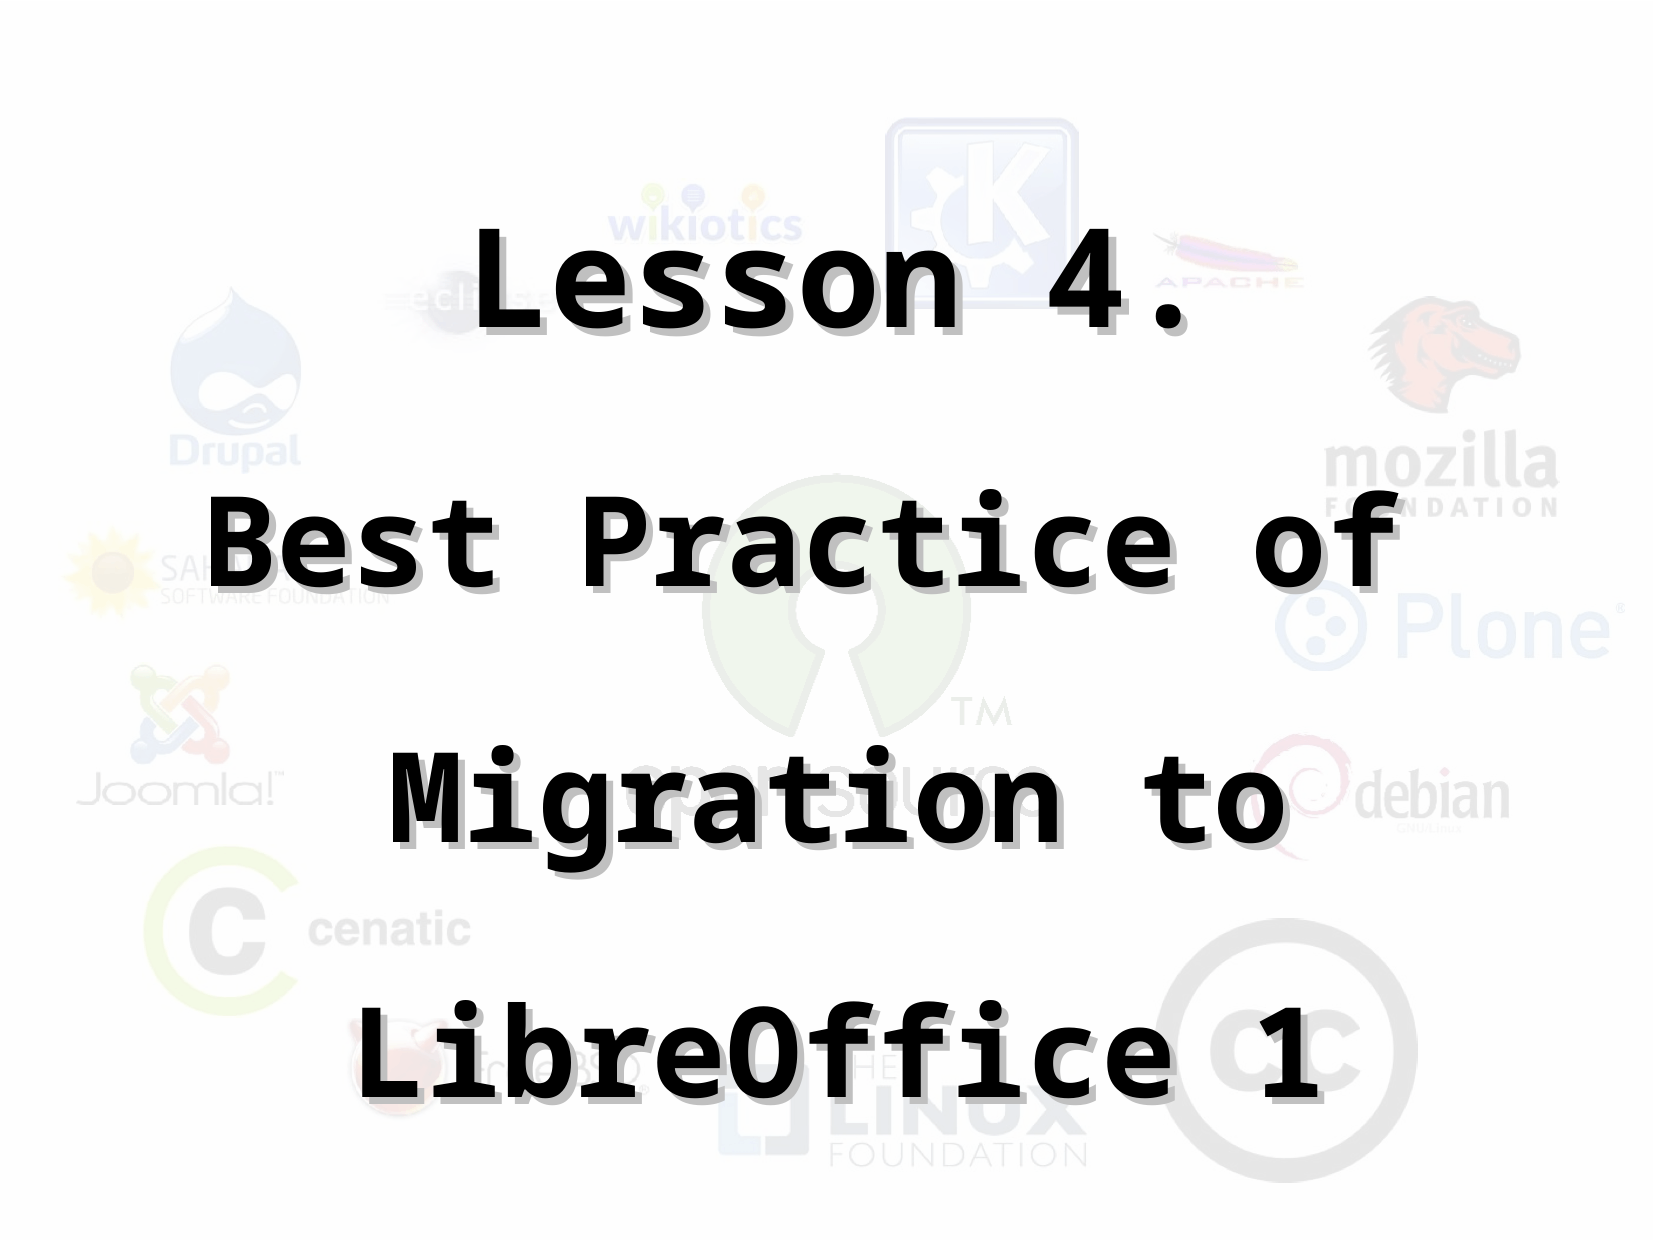

# Lesson 4. Best Practice of Migration to LibreOffice 1